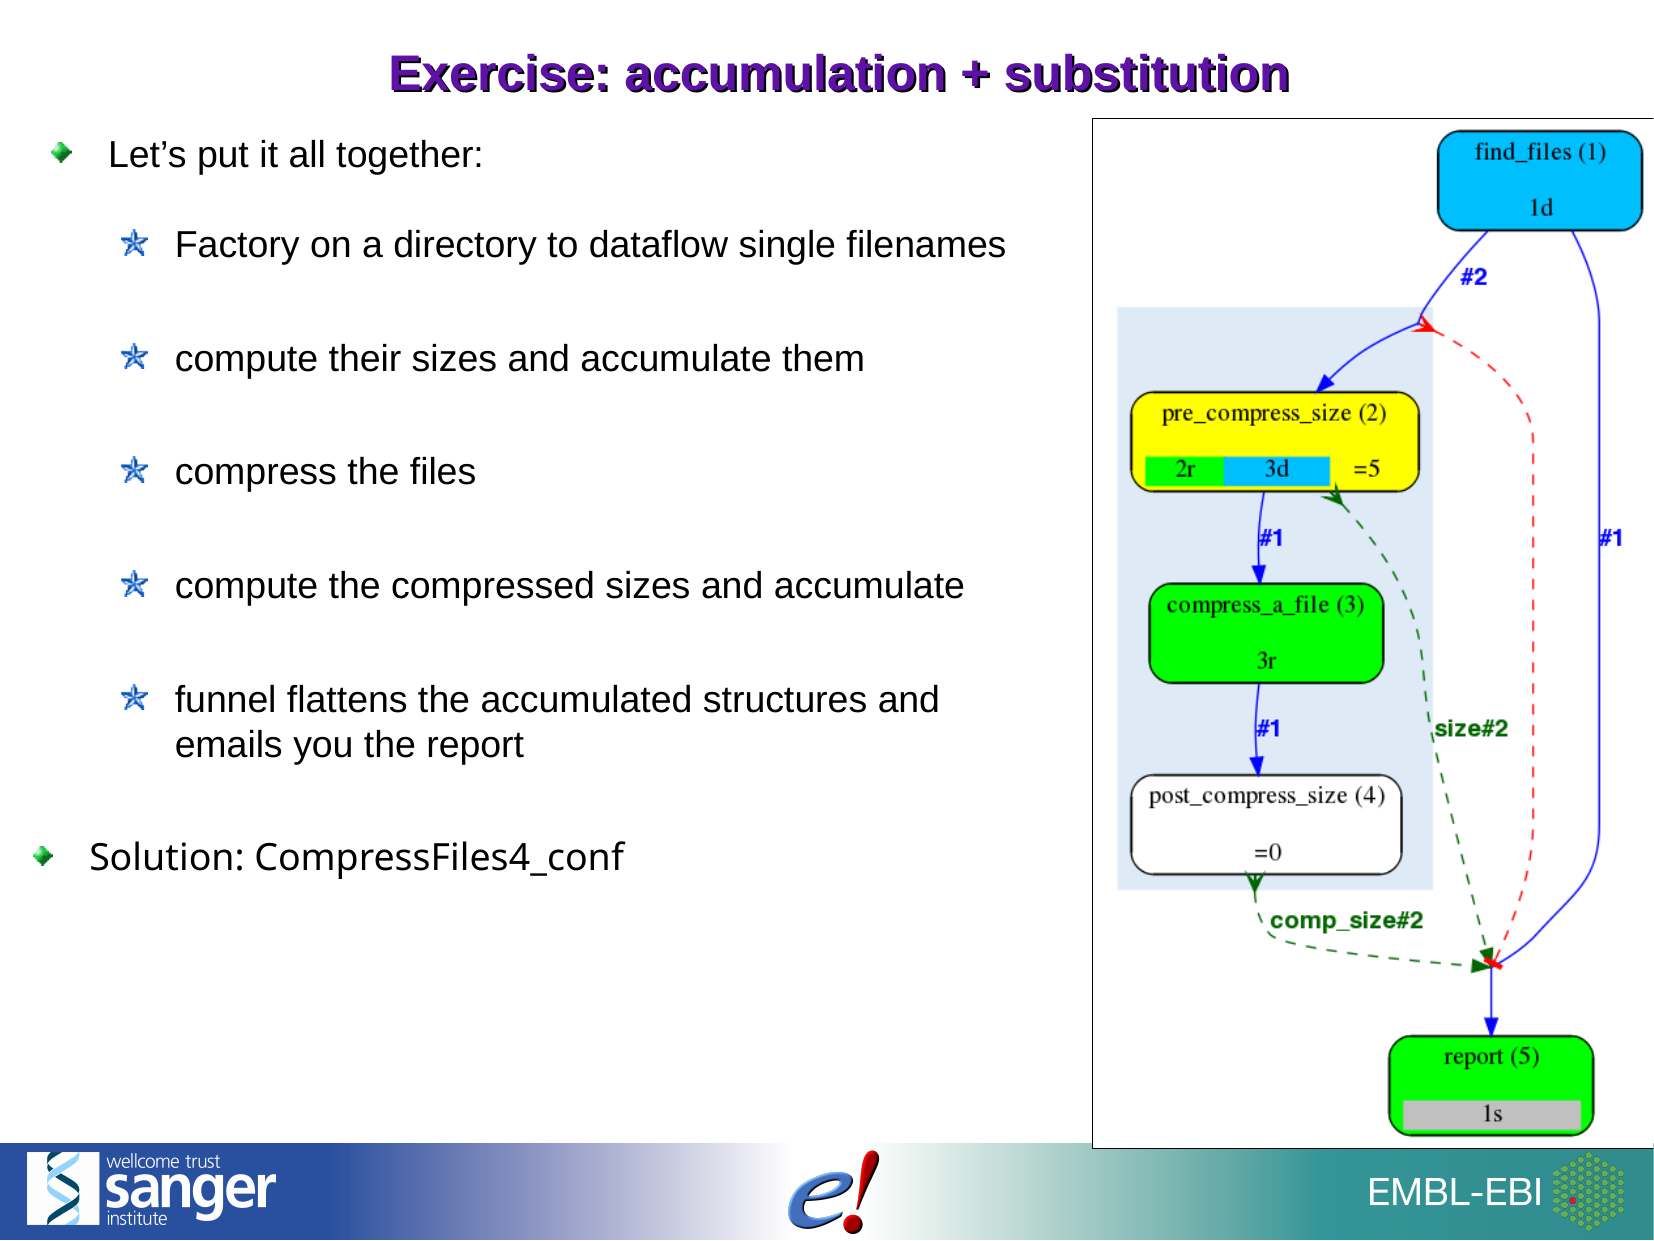

# Exercise: accumulation + substitution
Let’s put it all together:
Factory on a directory to dataflow single filenames
compute their sizes and accumulate them
compress the files
compute the compressed sizes and accumulate
funnel flattens the accumulated structures and emails you the report
Solution: CompressFiles4_conf